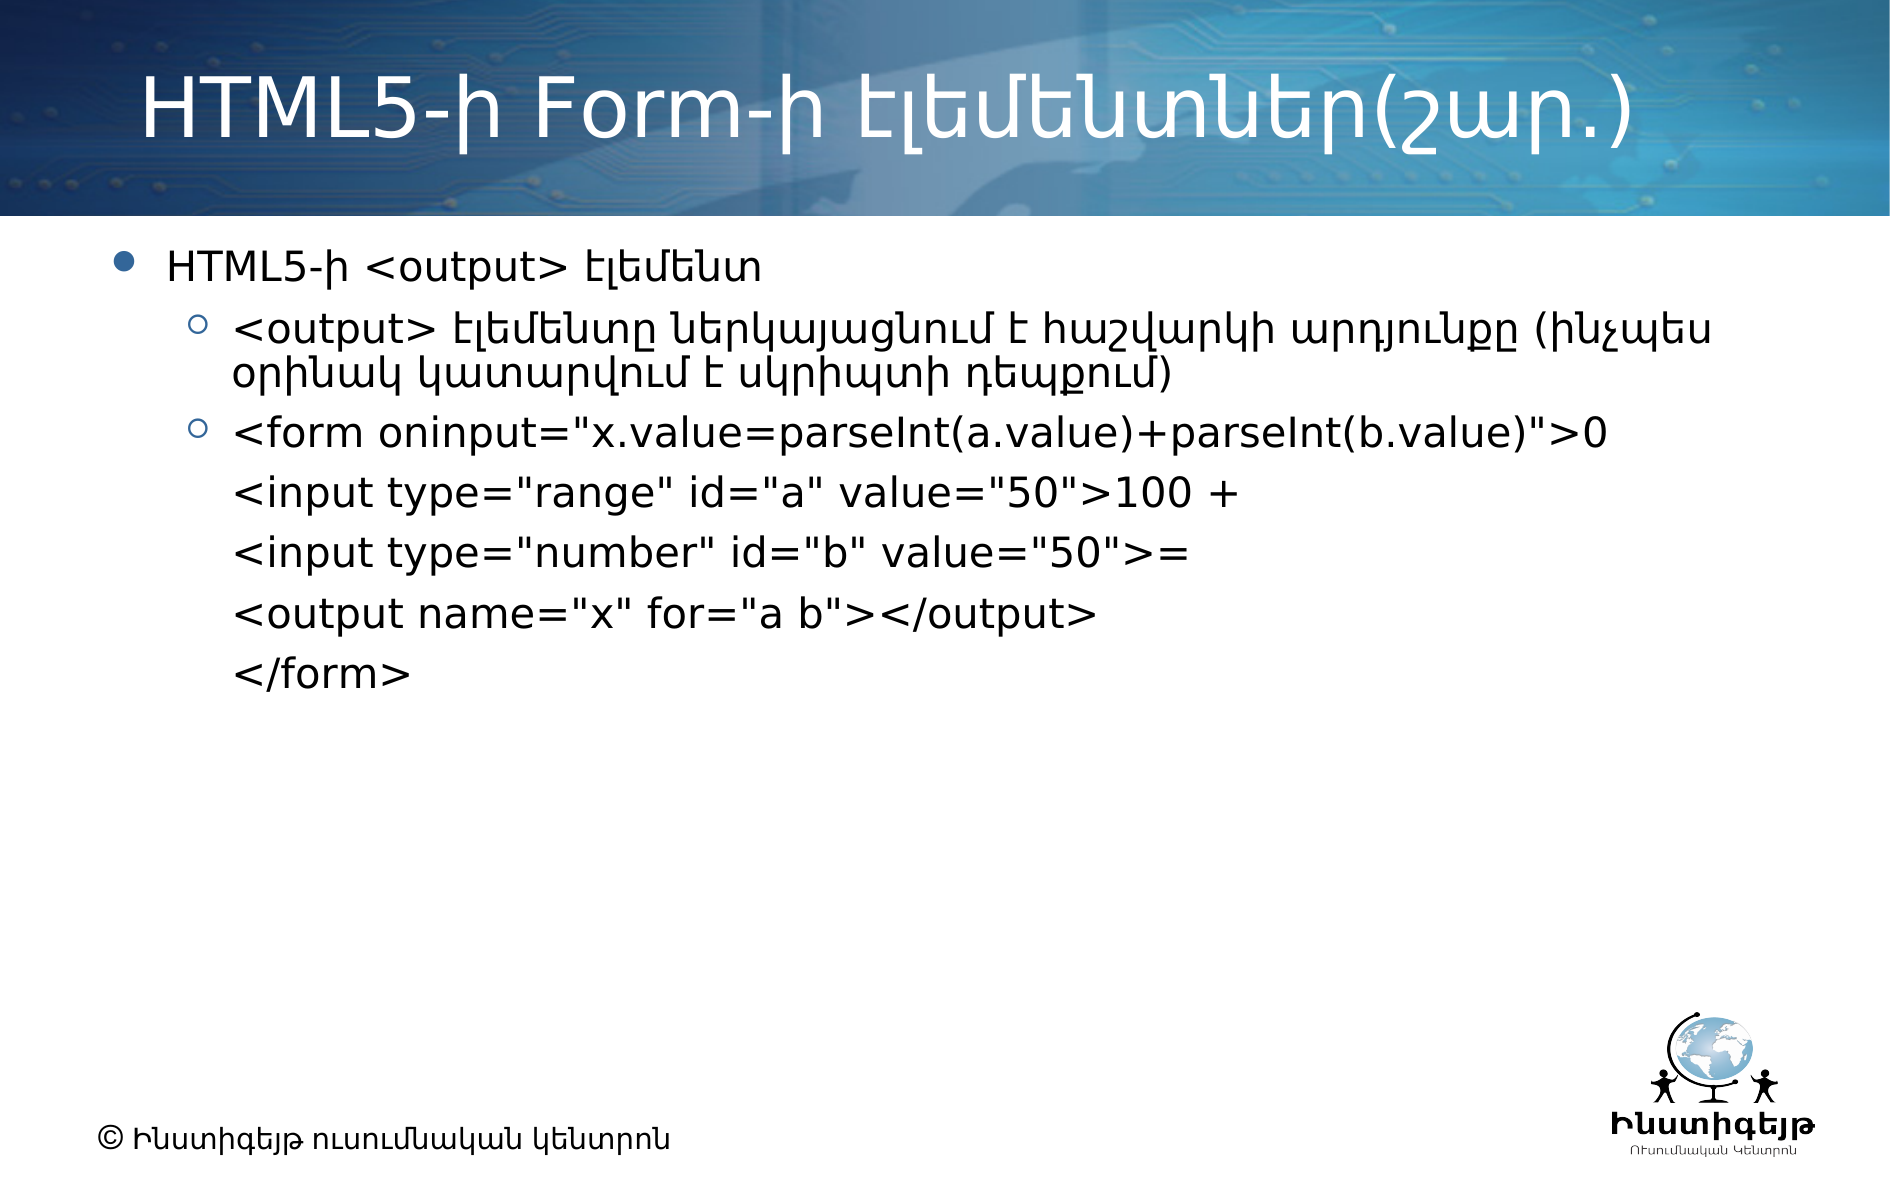

HTML5-ի Form-ի էլեմենտներ(շար.)
# HTML5-ի <output> էլեմենտ
<output> էլեմենտը ներկայացնում է հաշվարկի արդյունքը (ինչպես օրինակ կատարվում է սկրիպտի դեպքում)
<form oninput="x.value=parseInt(a.value)+parseInt(b.value)">0
<input type="range" id="a" value="50">100 +
<input type="number" id="b" value="50">=
<output name="x" for="a b"></output>
</form>